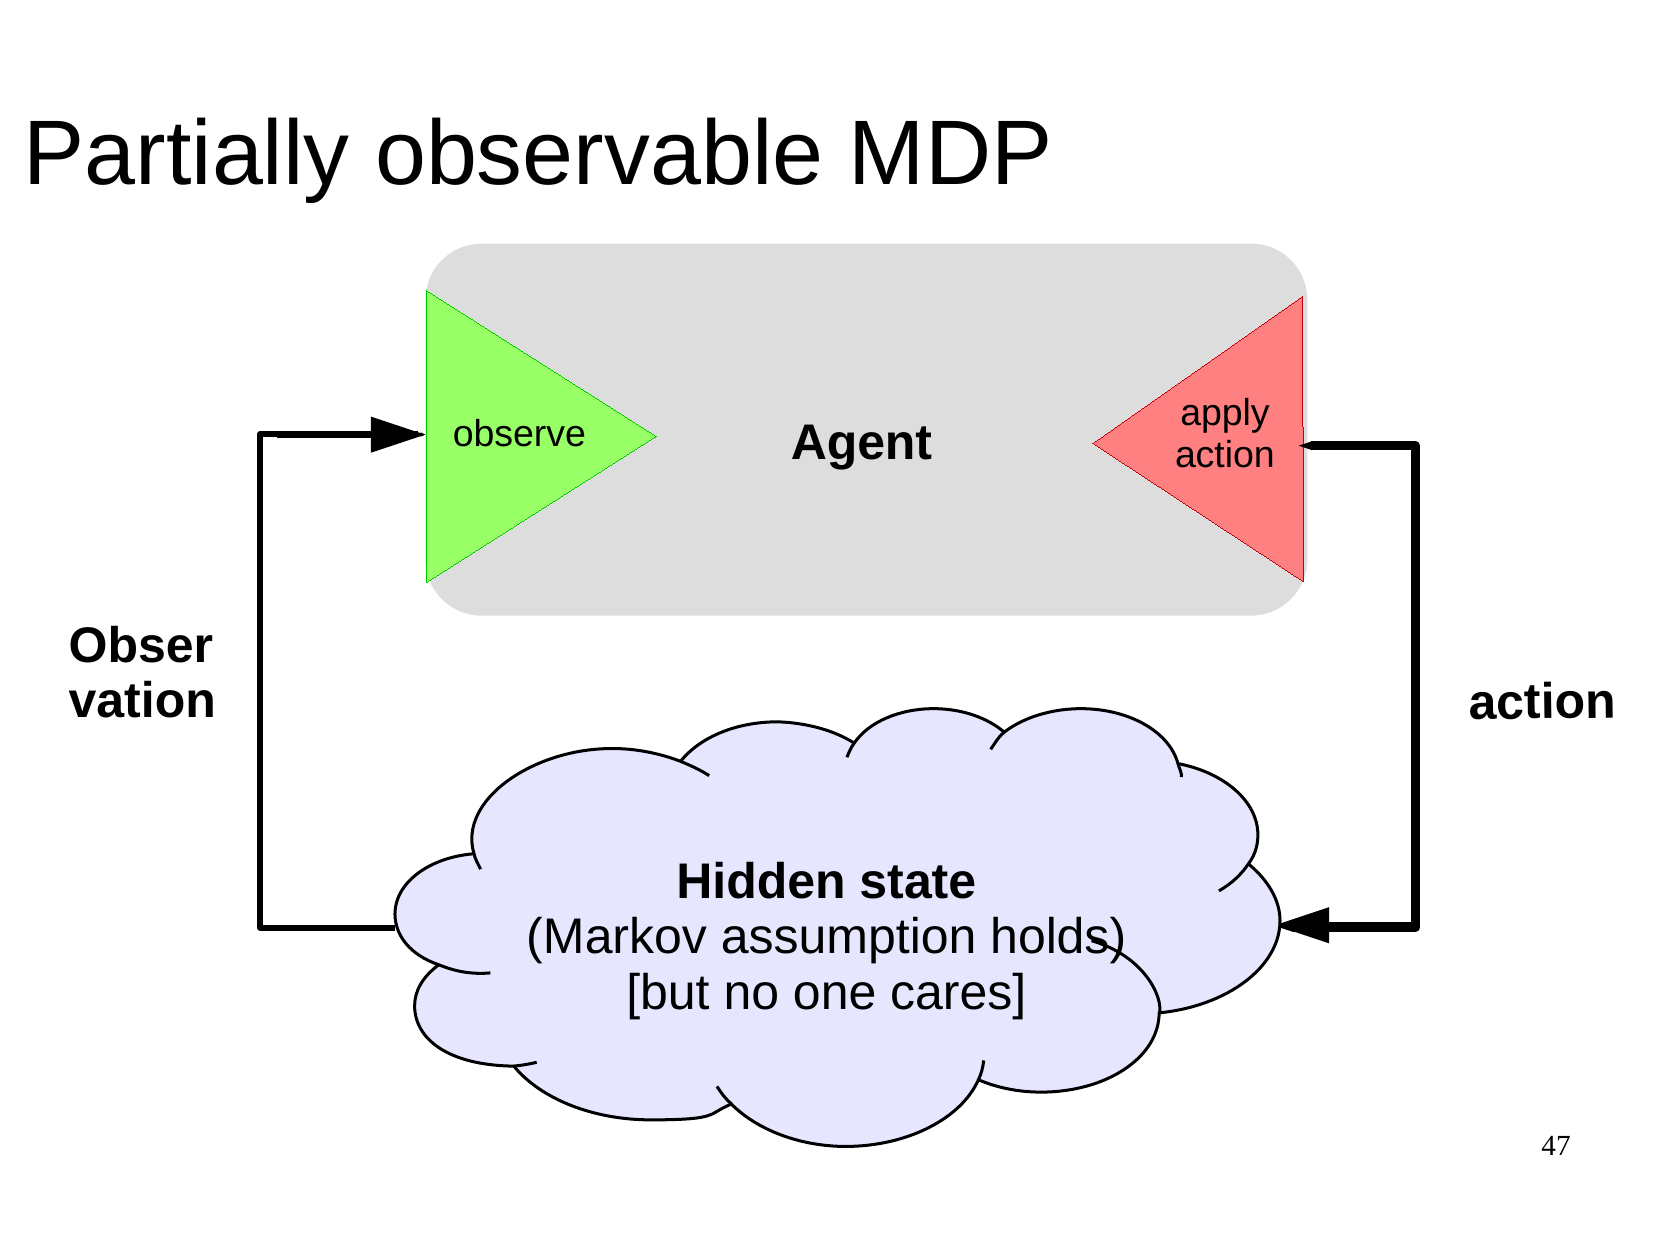

# Partially observable MDP
apply
action
observe
Agent
Observation
action
Hidden state
(Markov assumption holds)
[but no one cares]
47